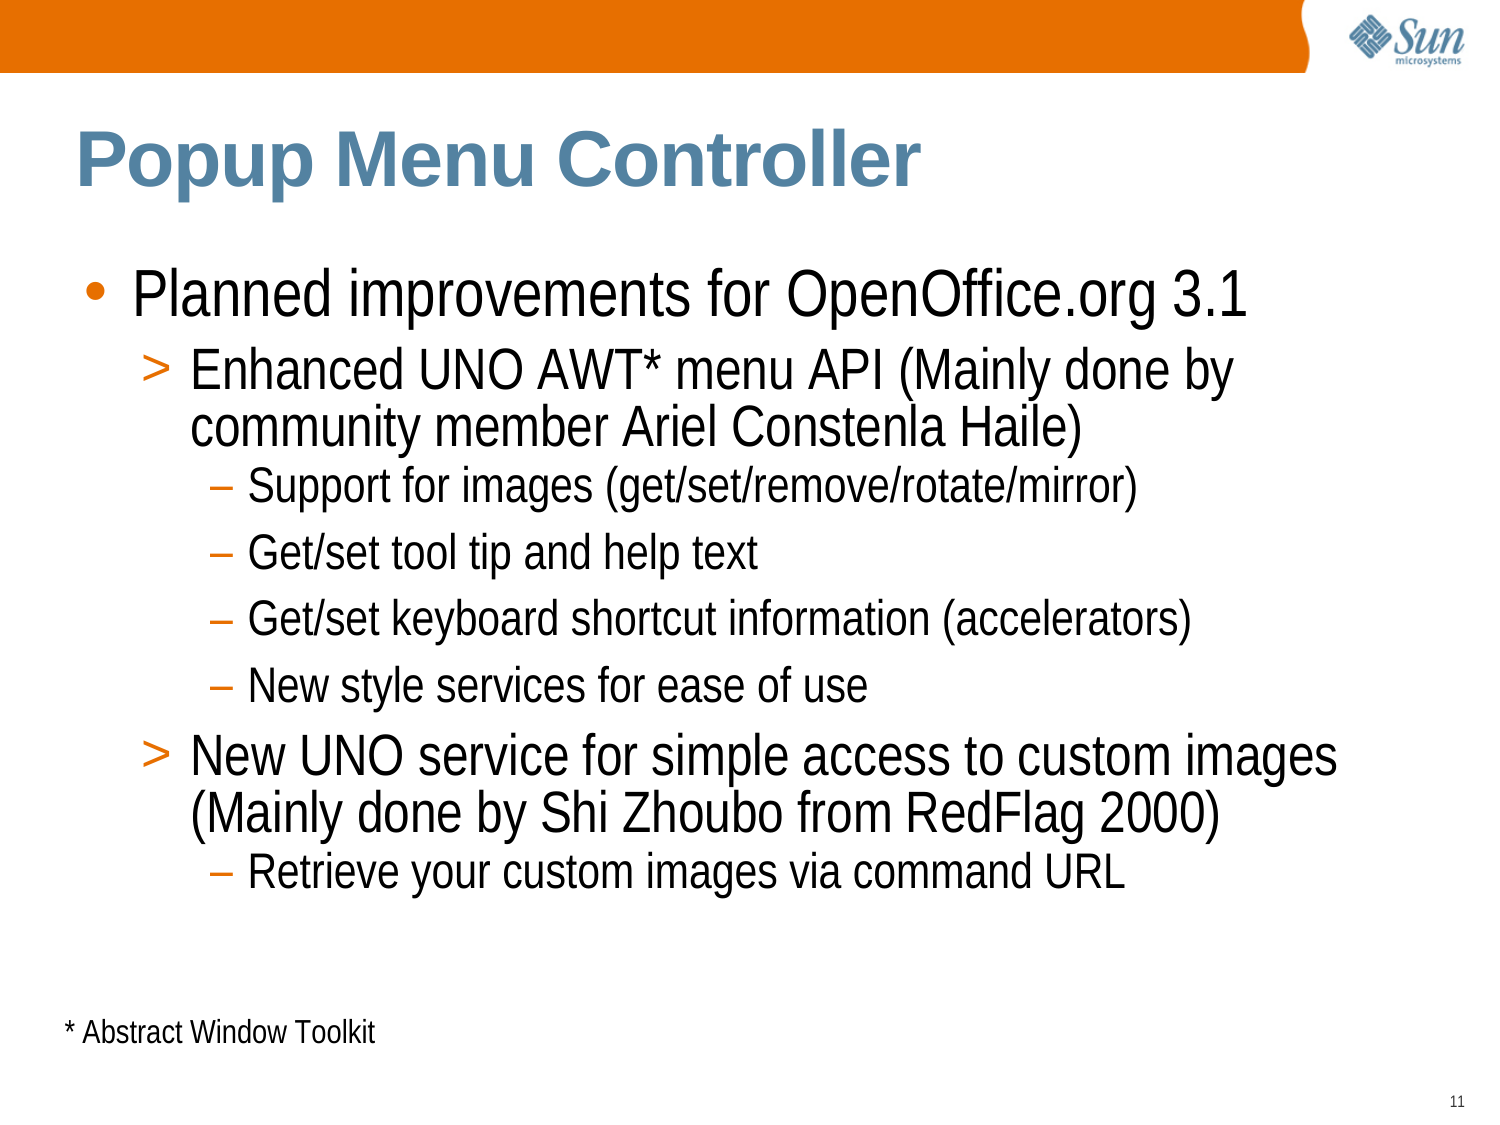

# Popup Menu Controller
Planned improvements for OpenOffice.org 3.1
Enhanced UNO AWT* menu API (Mainly done by community member Ariel Constenla Haile)
Support for images (get/set/remove/rotate/mirror)
Get/set tool tip and help text
Get/set keyboard shortcut information (accelerators)
New style services for ease of use
New UNO service for simple access to custom images (Mainly done by Shi Zhoubo from RedFlag 2000)
Retrieve your custom images via command URL
* Abstract Window Toolkit